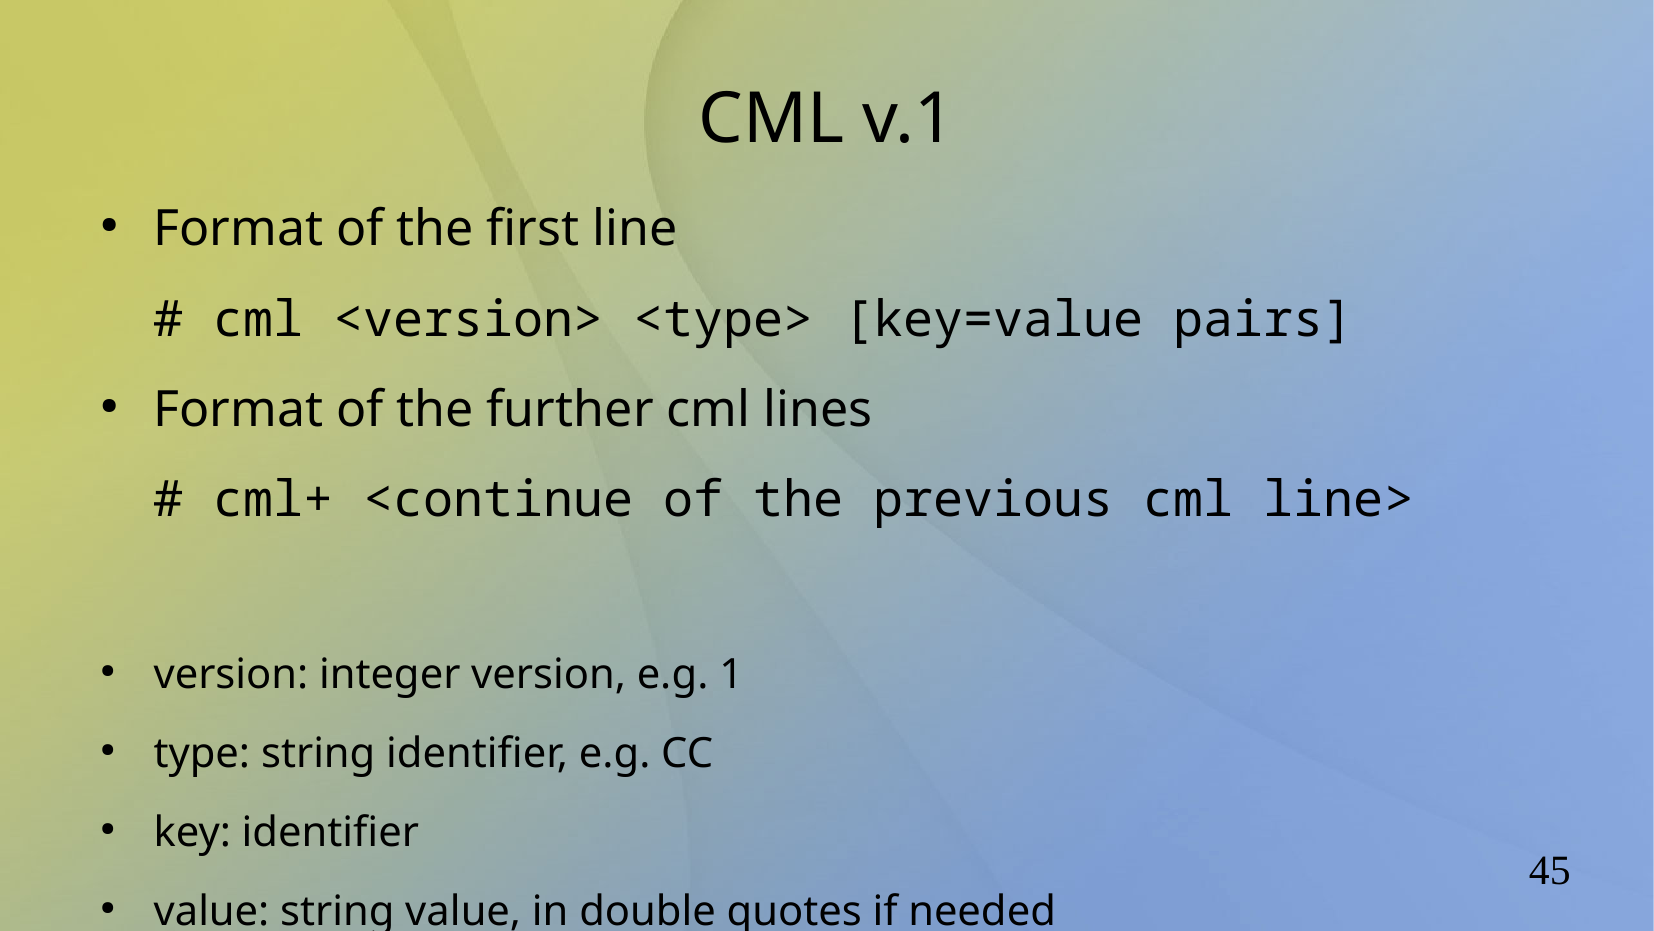

# CML v.1
Format of the first line
# cml <version> <type> [key=value pairs]
Format of the further cml lines
# cml+ <continue of the previous cml line>
version: integer version, e.g. 1
type: string identifier, e.g. CC
key: identifier
value: string value, in double quotes if needed
45